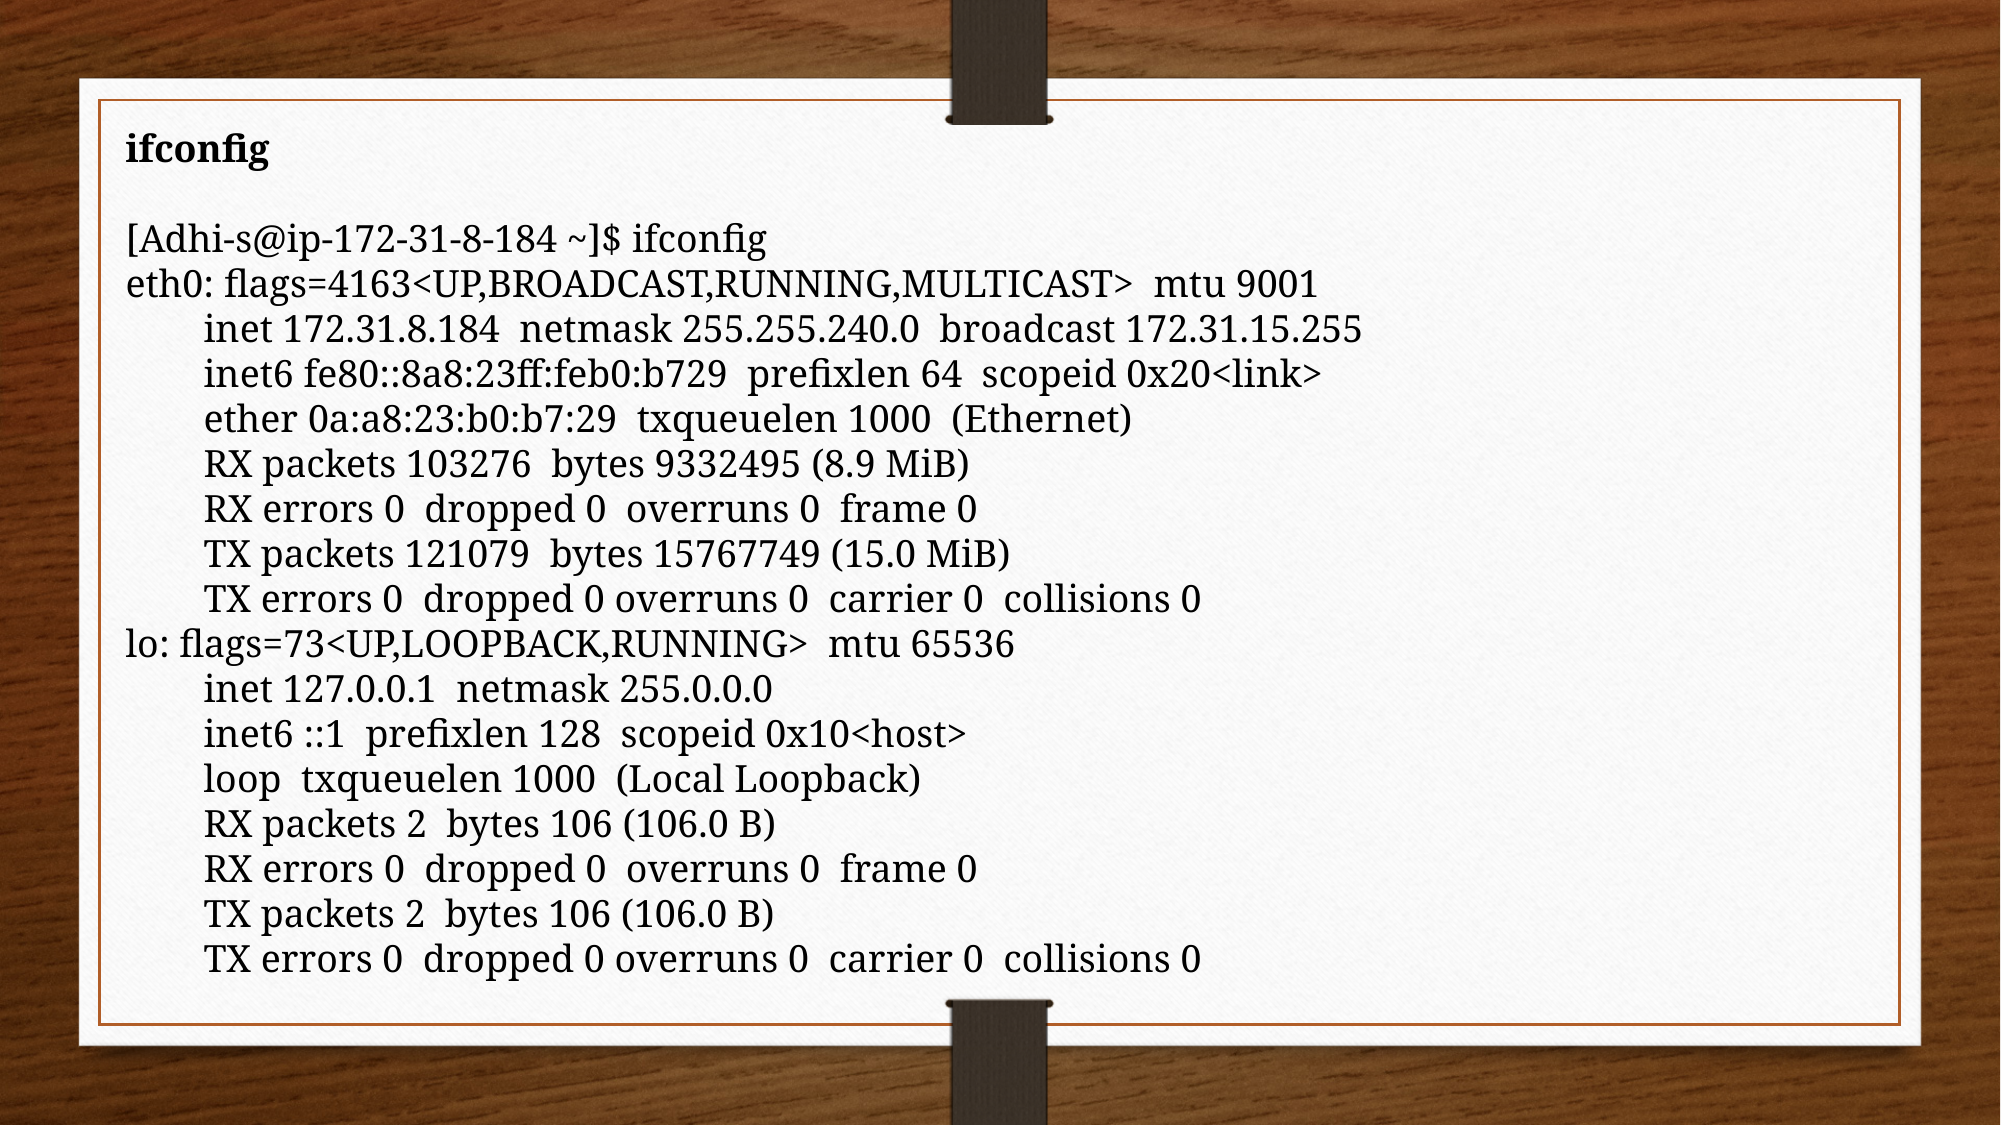

ifconfig
[Adhi-s@ip-172-31-8-184 ~]$ ifconfig
eth0: flags=4163<UP,BROADCAST,RUNNING,MULTICAST>  mtu 9001
        inet 172.31.8.184  netmask 255.255.240.0  broadcast 172.31.15.255
        inet6 fe80::8a8:23ff:feb0:b729  prefixlen 64  scopeid 0x20<link>
        ether 0a:a8:23:b0:b7:29  txqueuelen 1000  (Ethernet)
        RX packets 103276  bytes 9332495 (8.9 MiB)
        RX errors 0  dropped 0  overruns 0  frame 0
        TX packets 121079  bytes 15767749 (15.0 MiB)
        TX errors 0  dropped 0 overruns 0  carrier 0  collisions 0
lo: flags=73<UP,LOOPBACK,RUNNING>  mtu 65536
        inet 127.0.0.1  netmask 255.0.0.0
        inet6 ::1  prefixlen 128  scopeid 0x10<host>
        loop  txqueuelen 1000  (Local Loopback)
        RX packets 2  bytes 106 (106.0 B)
        RX errors 0  dropped 0  overruns 0  frame 0
        TX packets 2  bytes 106 (106.0 B)
        TX errors 0  dropped 0 overruns 0  carrier 0  collisions 0